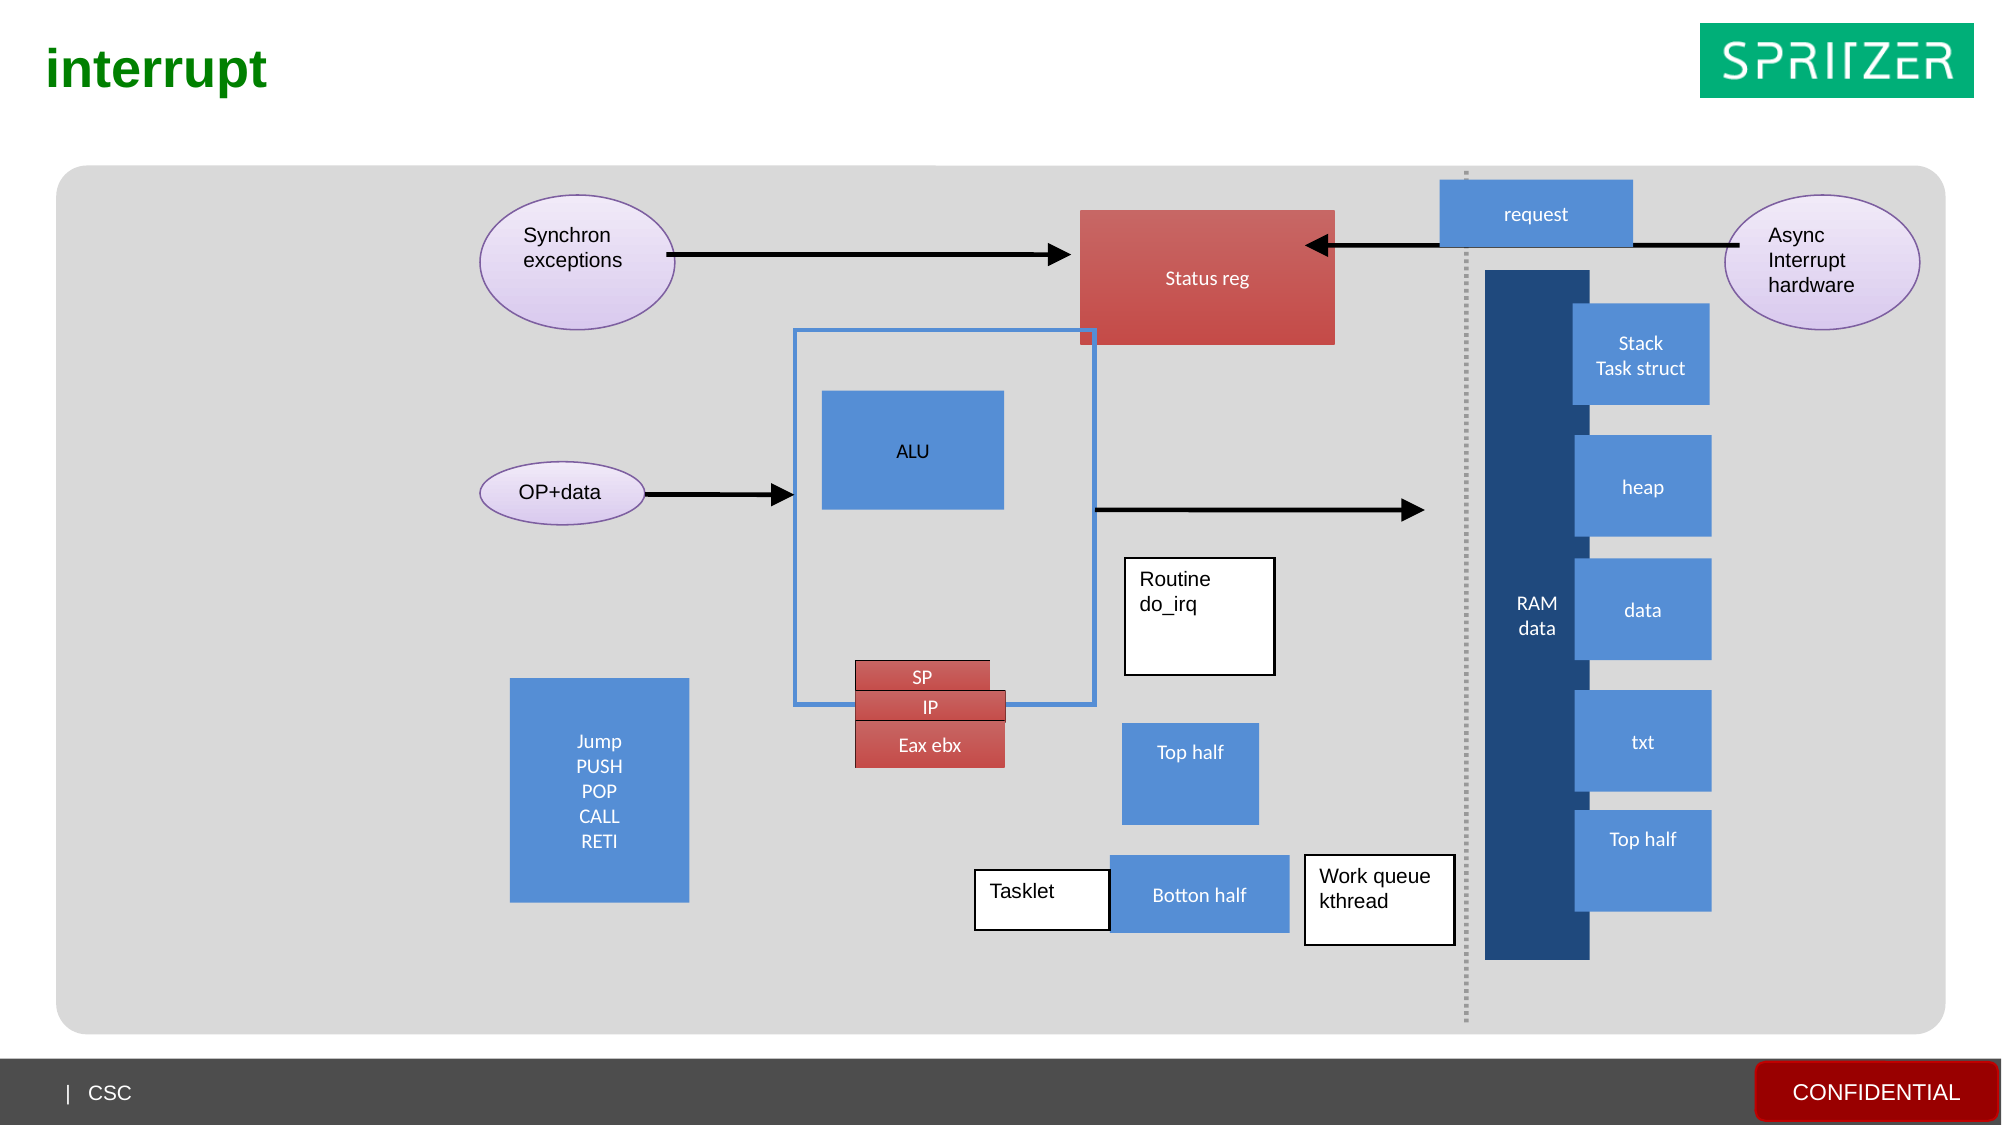

interrupt
request
Synchron
exceptions
Async
Interrupt
hardware
Status reg
RAM
data
Stack
Task struct
ALU
heap
OP+data
Routine
do_irq
data
SP
Jump
PUSH
POP
CALL
RETI
IP
txt
Eax ebx
Top half
Top half
Botton half
Work queue
kthread
Tasklet